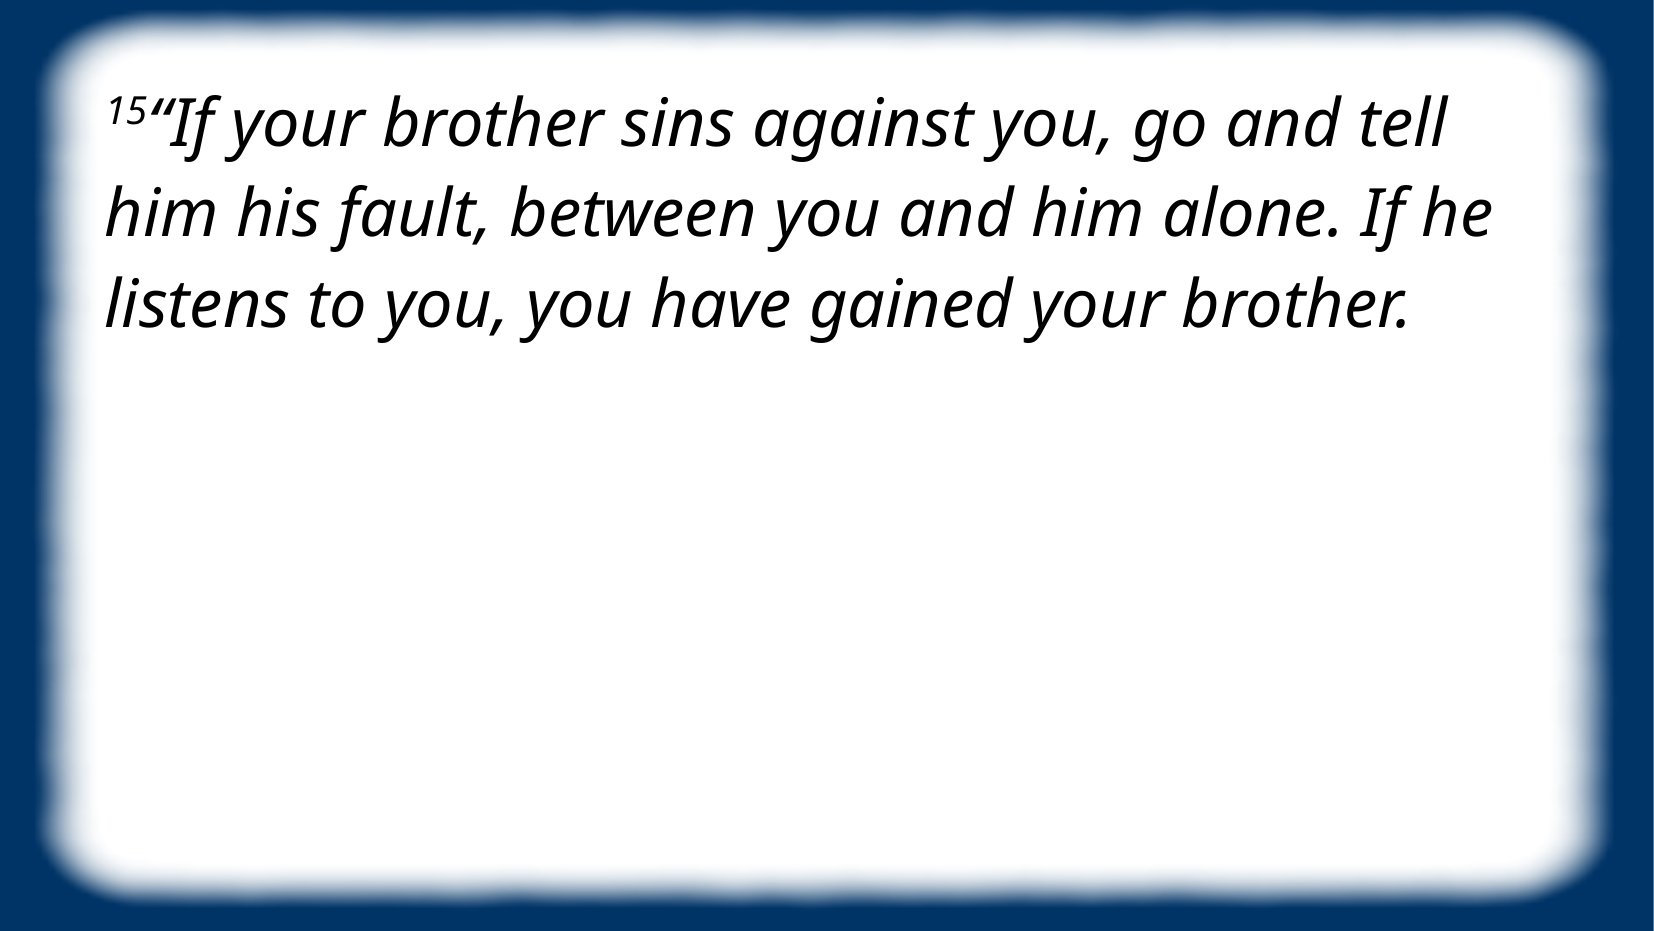

15“If your brother sins against you, go and tell him his fault, between you and him alone. If he listens to you, you have gained your brother.